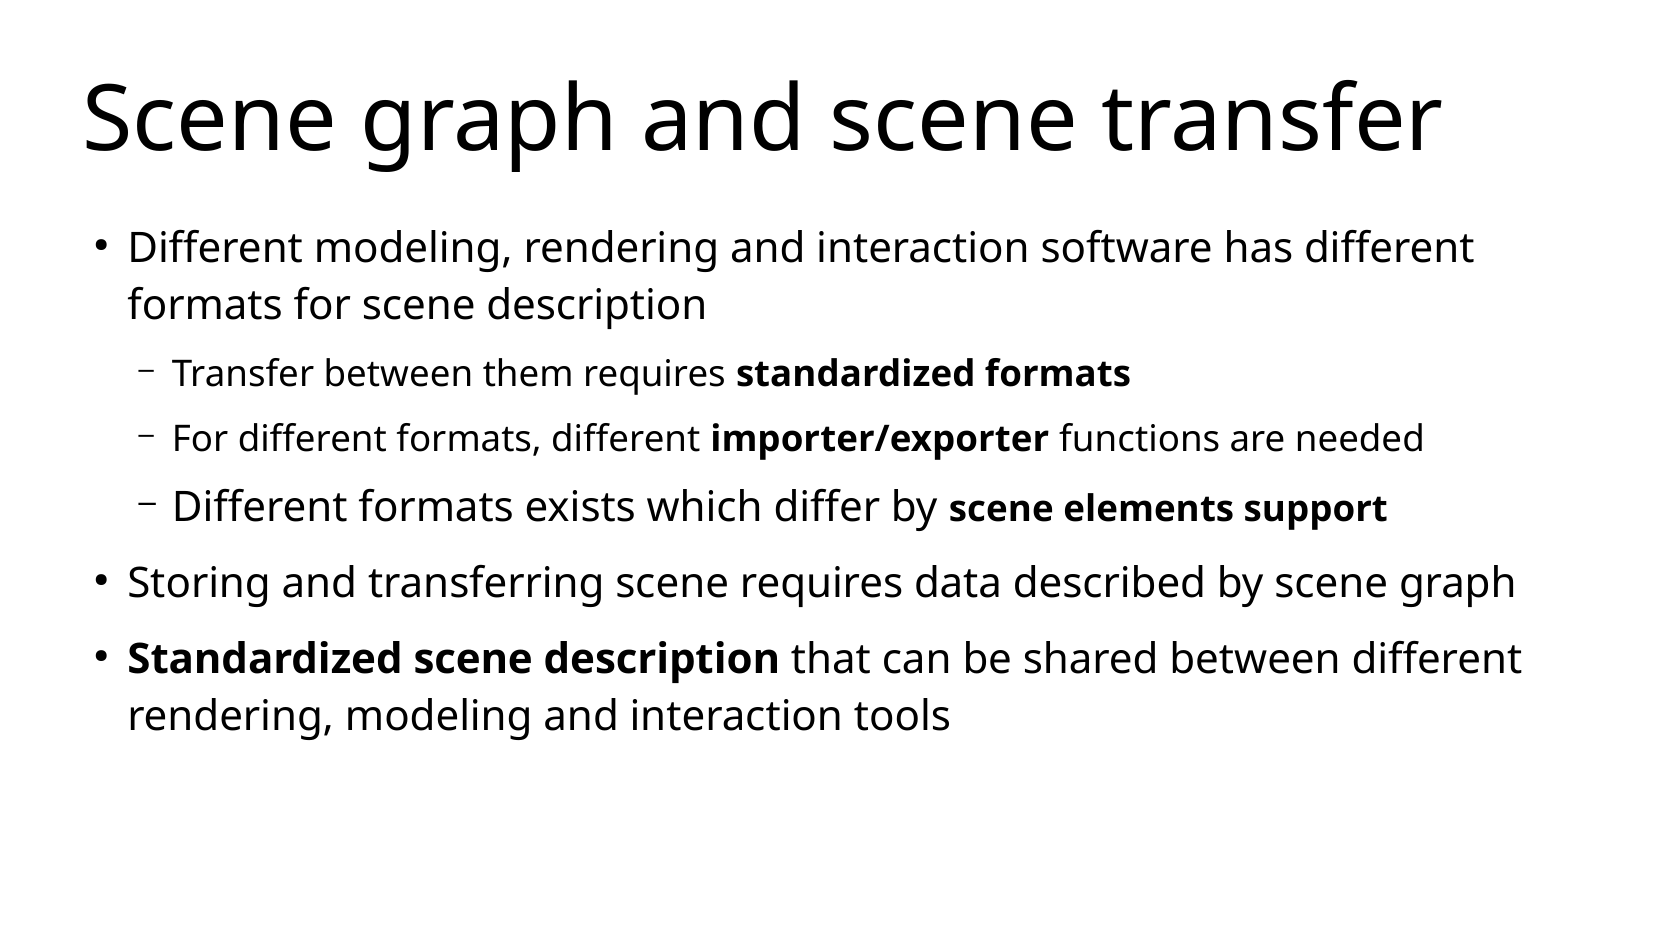

# Scene graph and scene transfer
Different modeling, rendering and interaction software has different formats for scene description
Transfer between them requires standardized formats
For different formats, different importer/exporter functions are needed
Different formats exists which differ by scene elements support
Storing and transferring scene requires data described by scene graph
Standardized scene description that can be shared between different rendering, modeling and interaction tools